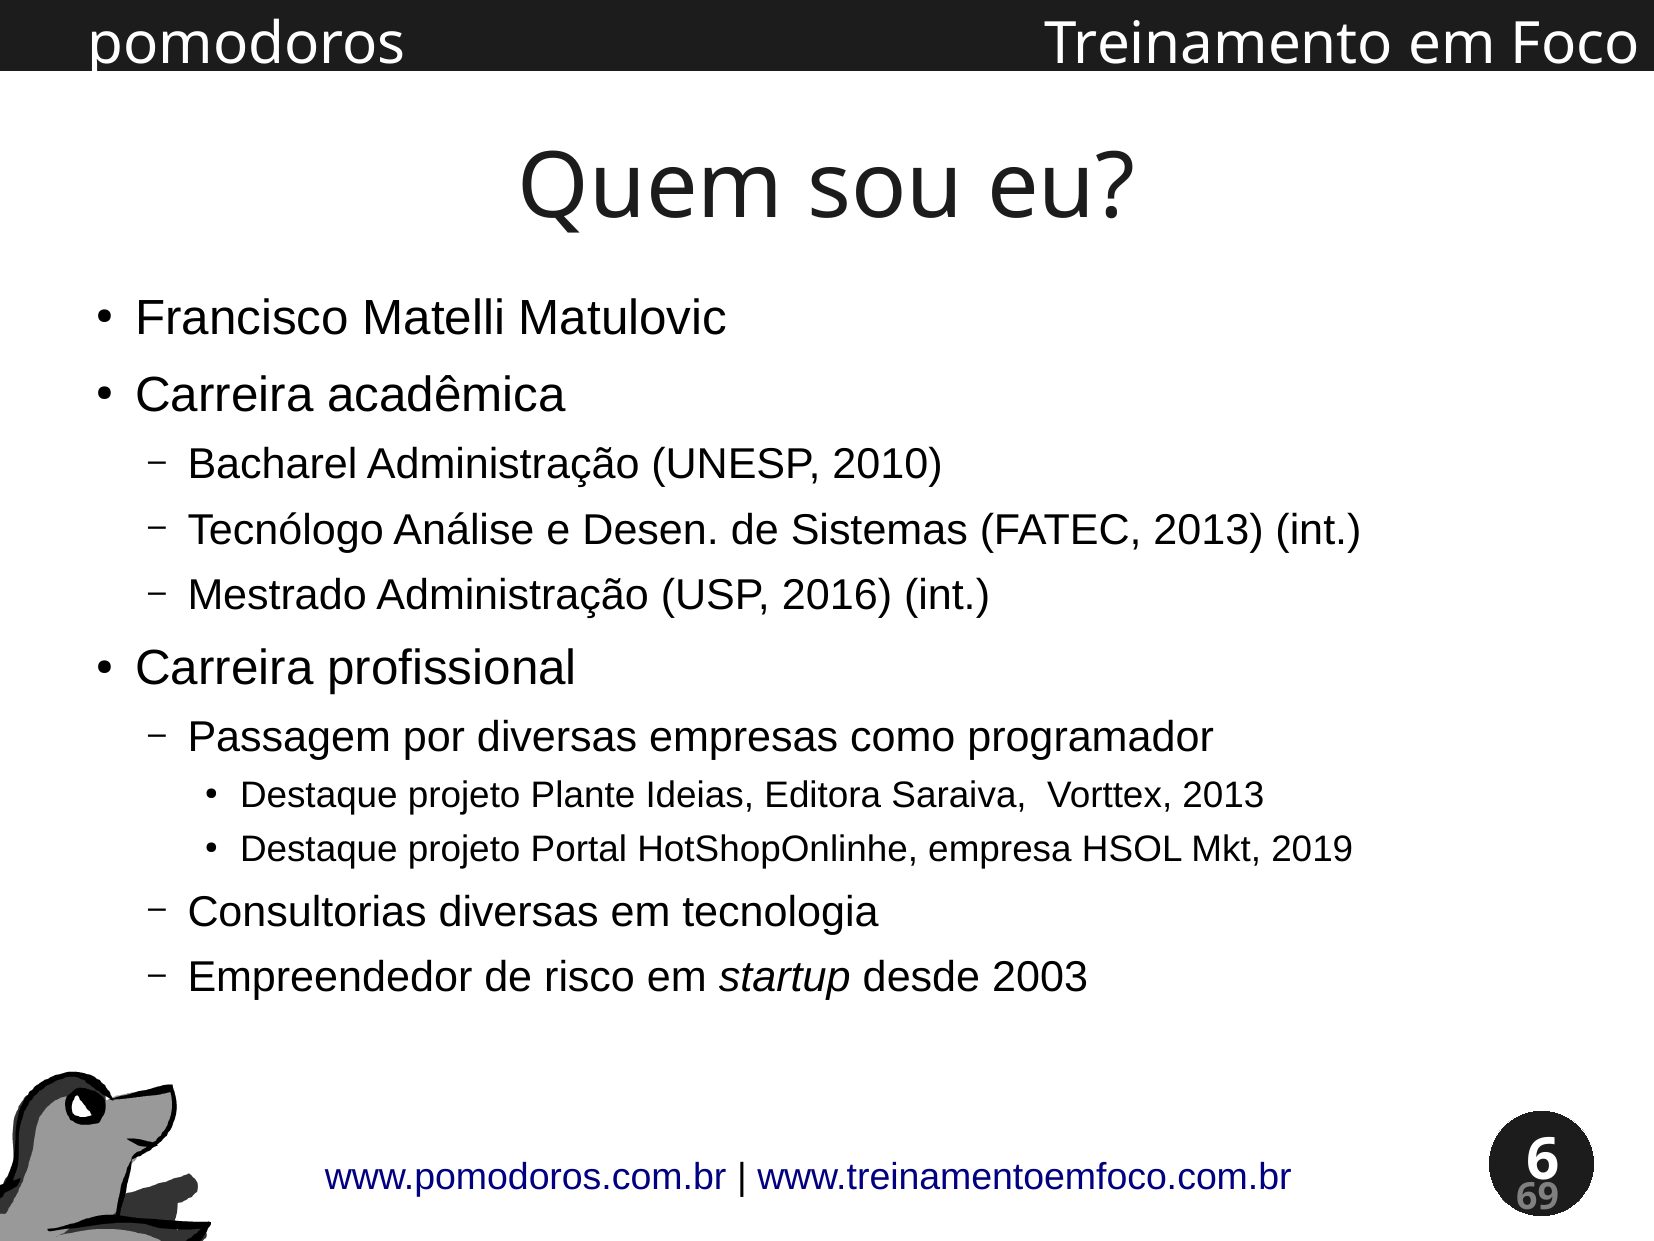

# Quem sou eu?
Francisco Matelli Matulovic
Carreira acadêmica
Bacharel Administração (UNESP, 2010)
Tecnólogo Análise e Desen. de Sistemas (FATEC, 2013) (int.)
Mestrado Administração (USP, 2016) (int.)
Carreira profissional
Passagem por diversas empresas como programador
Destaque projeto Plante Ideias, Editora Saraiva, Vorttex, 2013
Destaque projeto Portal HotShopOnlinhe, empresa HSOL Mkt, 2019
Consultorias diversas em tecnologia
Empreendedor de risco em startup desde 2003